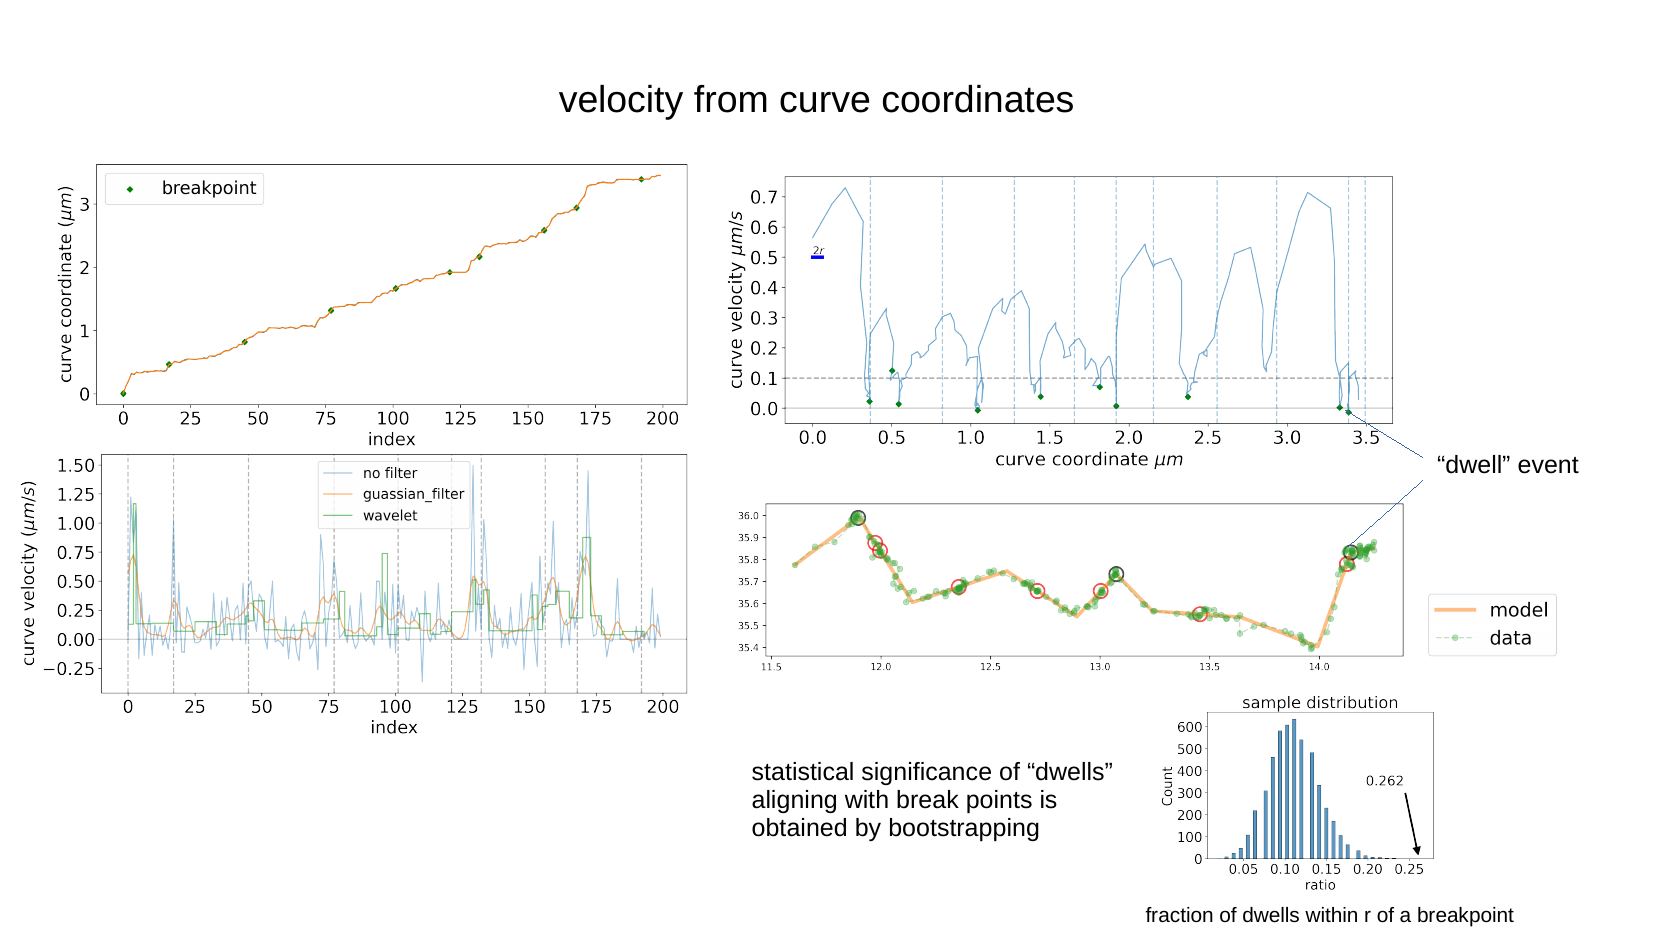

# velocity from curve coordinates
“dwell” event
statistical significance of “dwells” aligning with break points is obtained by bootstrapping
fraction of dwells within r of a breakpoint
smoothing in the index/time dimension – usually prefer to smooth in the spatial dimensions using the sigma estimate as the width parameter